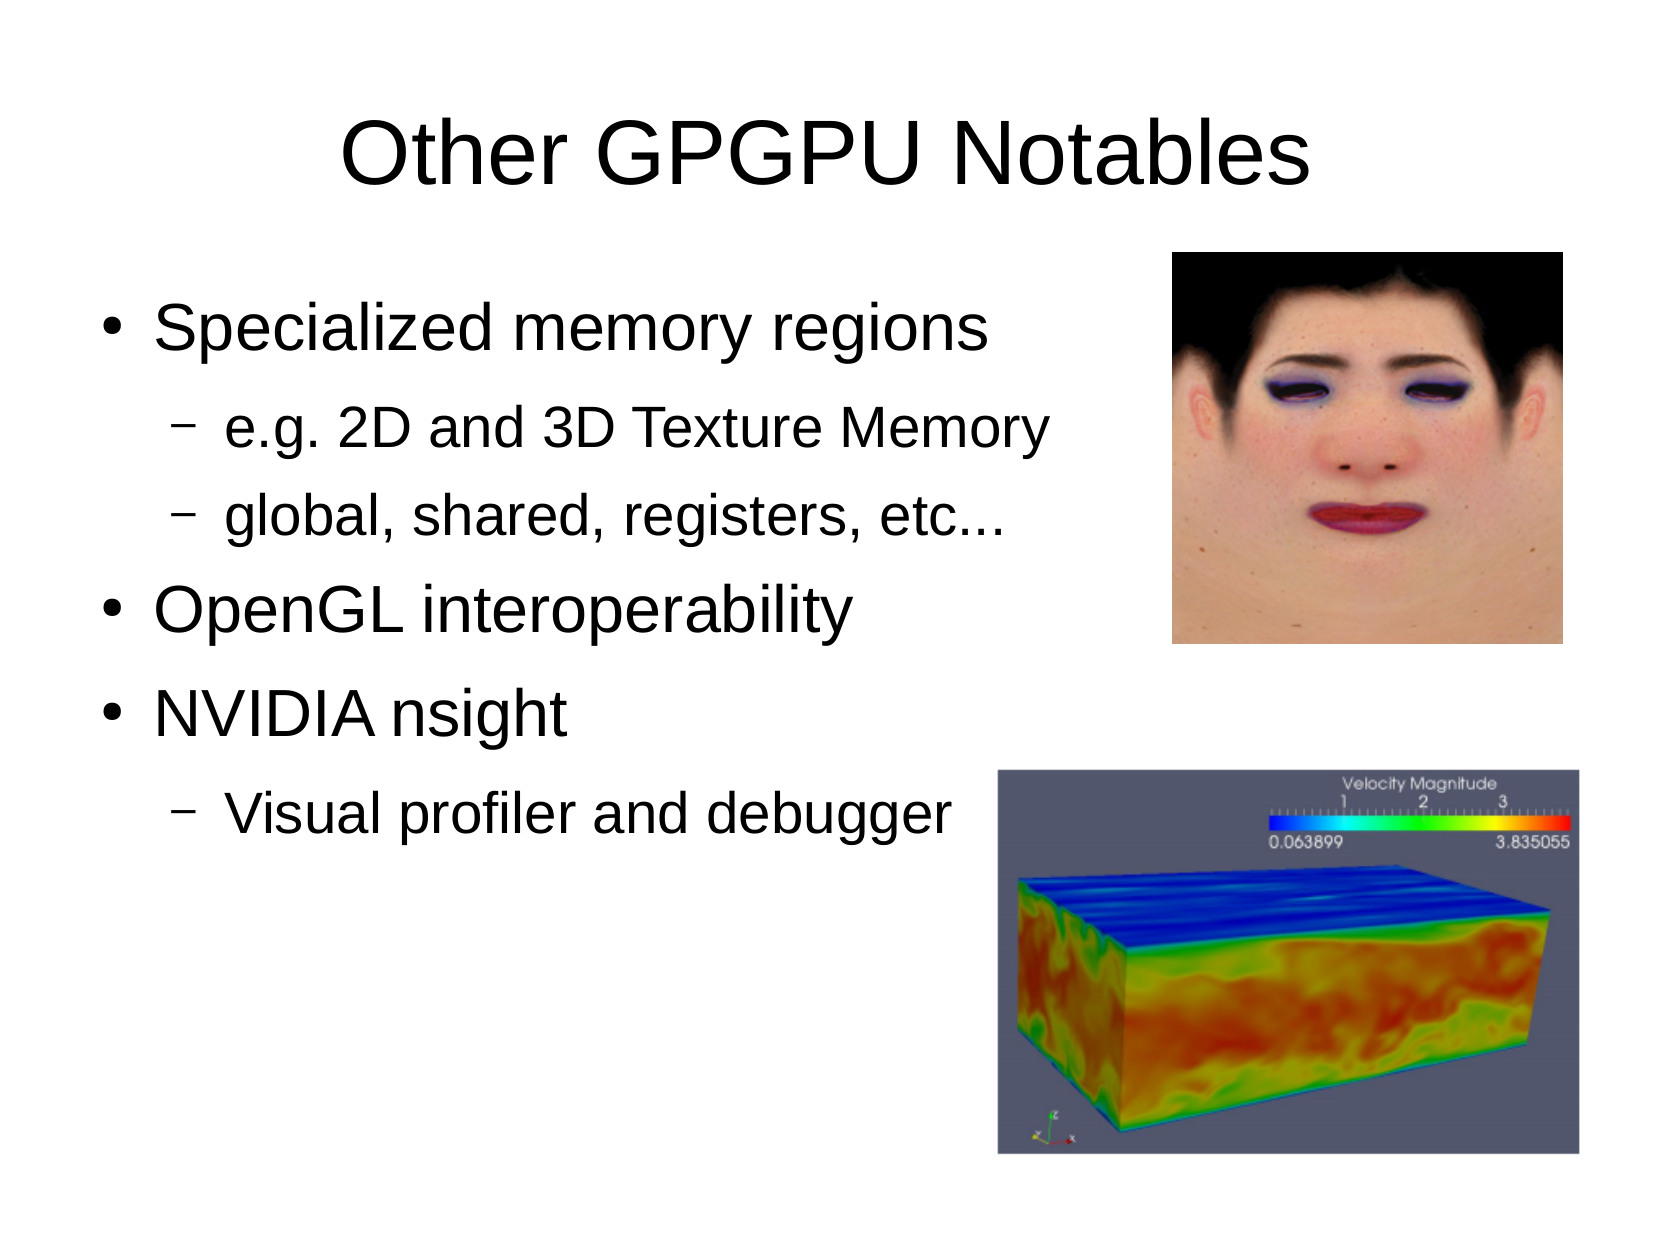

# Other GPGPU Notables
Specialized memory regions
e.g. 2D and 3D Texture Memory
global, shared, registers, etc...
OpenGL interoperability
NVIDIA nsight
Visual profiler and debugger